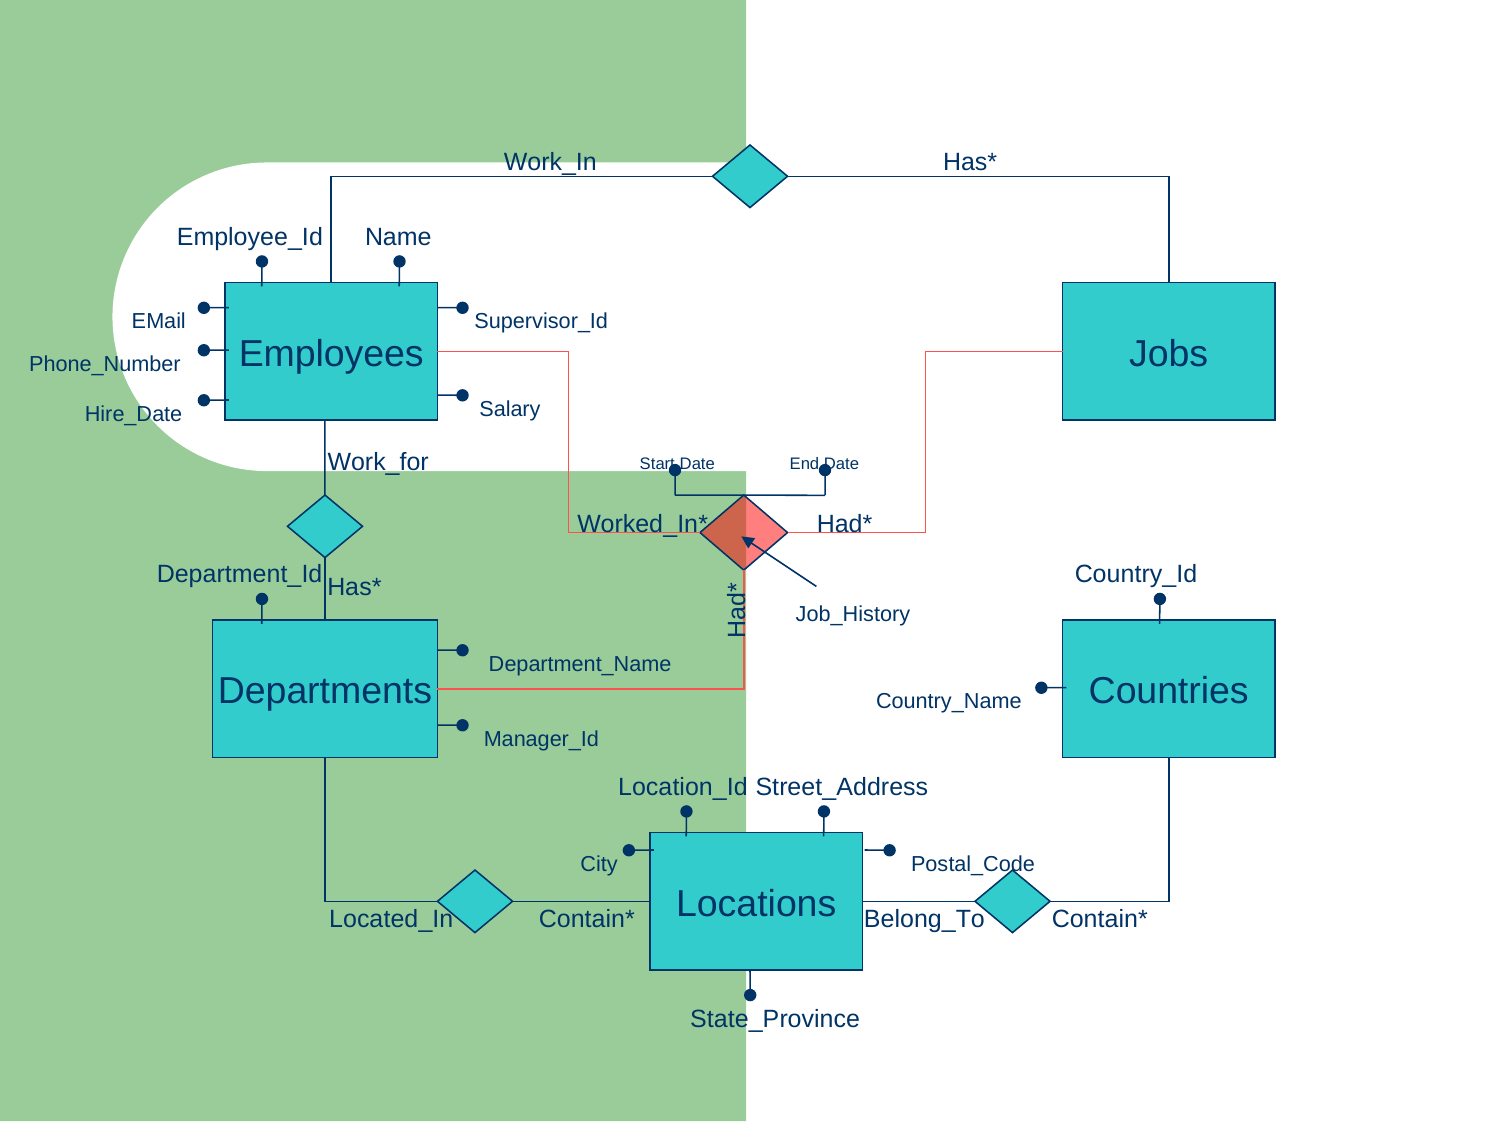

Work_In
Has*
Employee_Id
Name
Employees
Jobs
EMail
Supervisor_Id
Phone_Number
Salary
Hire_Date
Work_for
Start Date
End Date
Worked_In*
Had*
Department_Id
Country_Id
Has*
Had*
Job_History
Departments
Countries
Department_Name
Country_Name
Manager_Id
Location_Id
Street_Address
Locations
City
Postal_Code
Located_In
Contain*
Belong_To
Contain*
State_Province